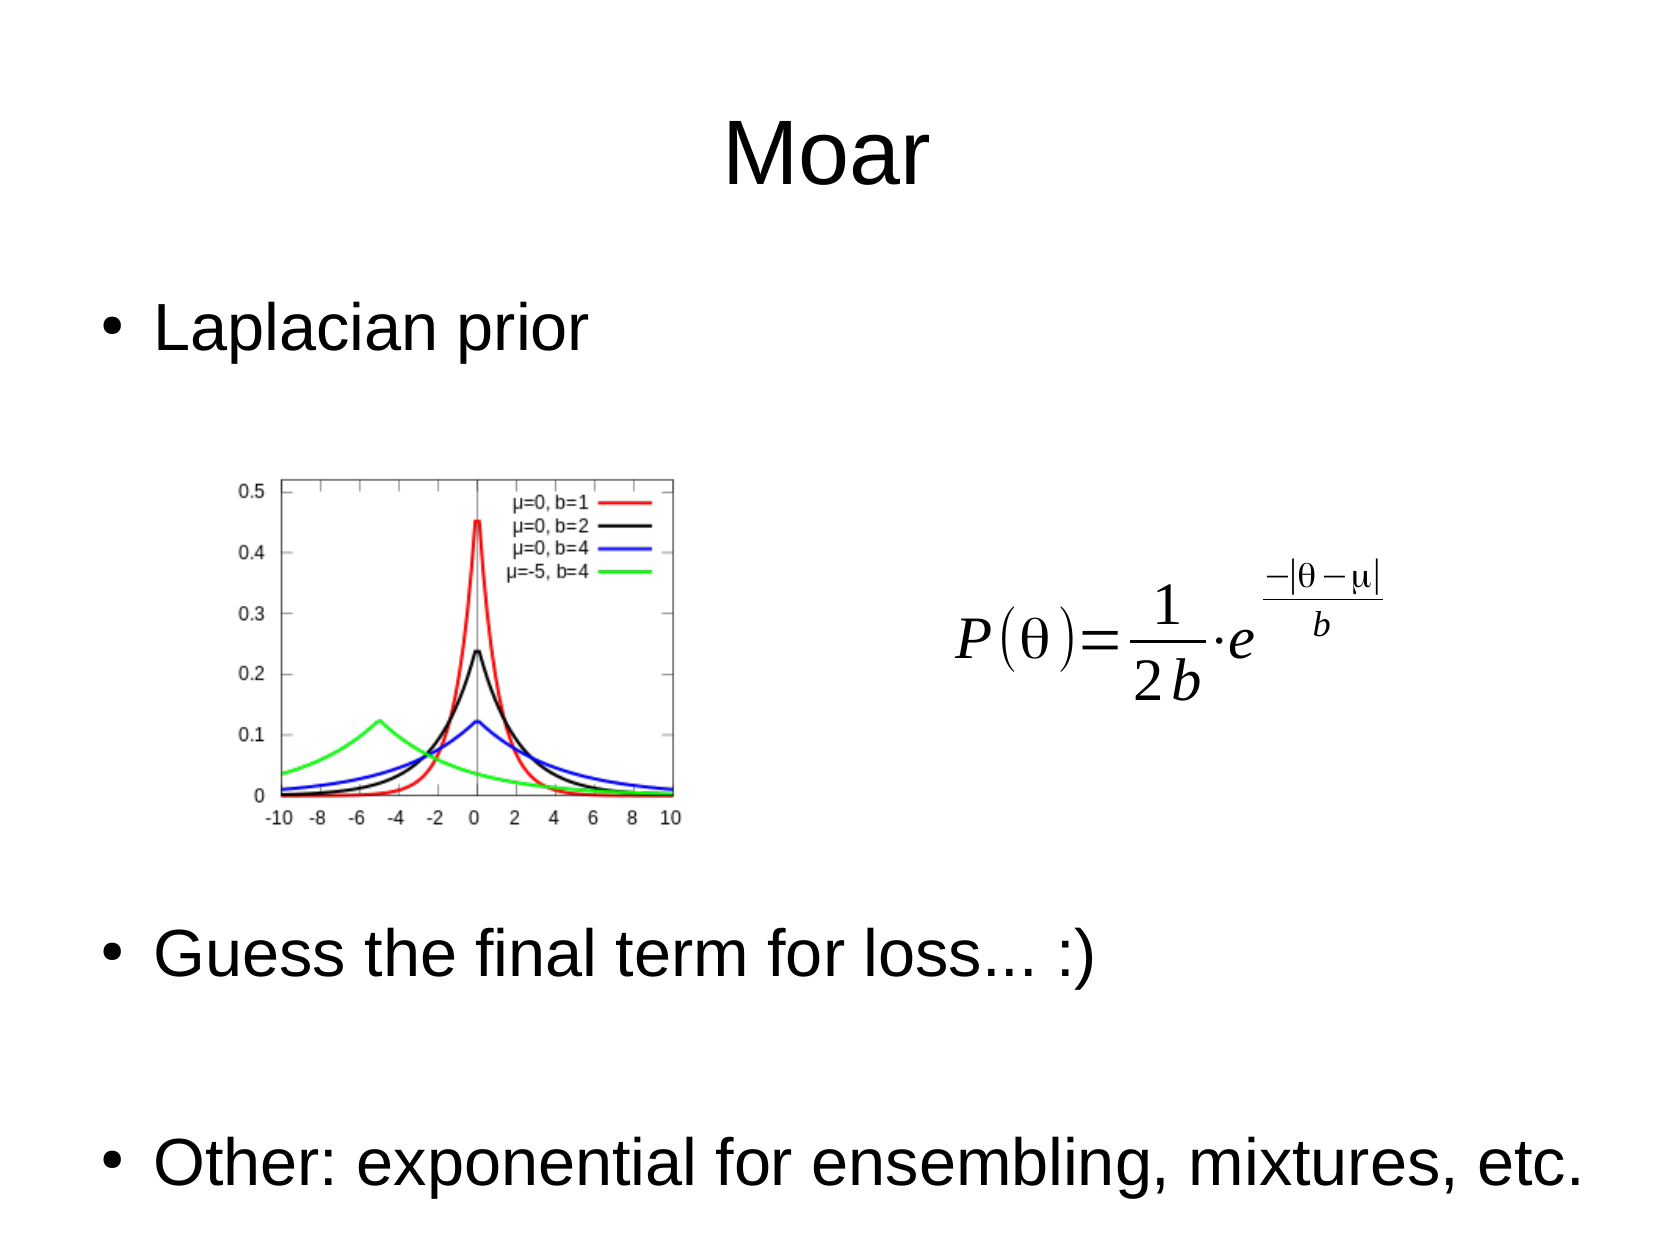

# Moar
Laplacian prior
Guess the final term for loss... :)
Other: exponential for ensembling, mixtures, etc.